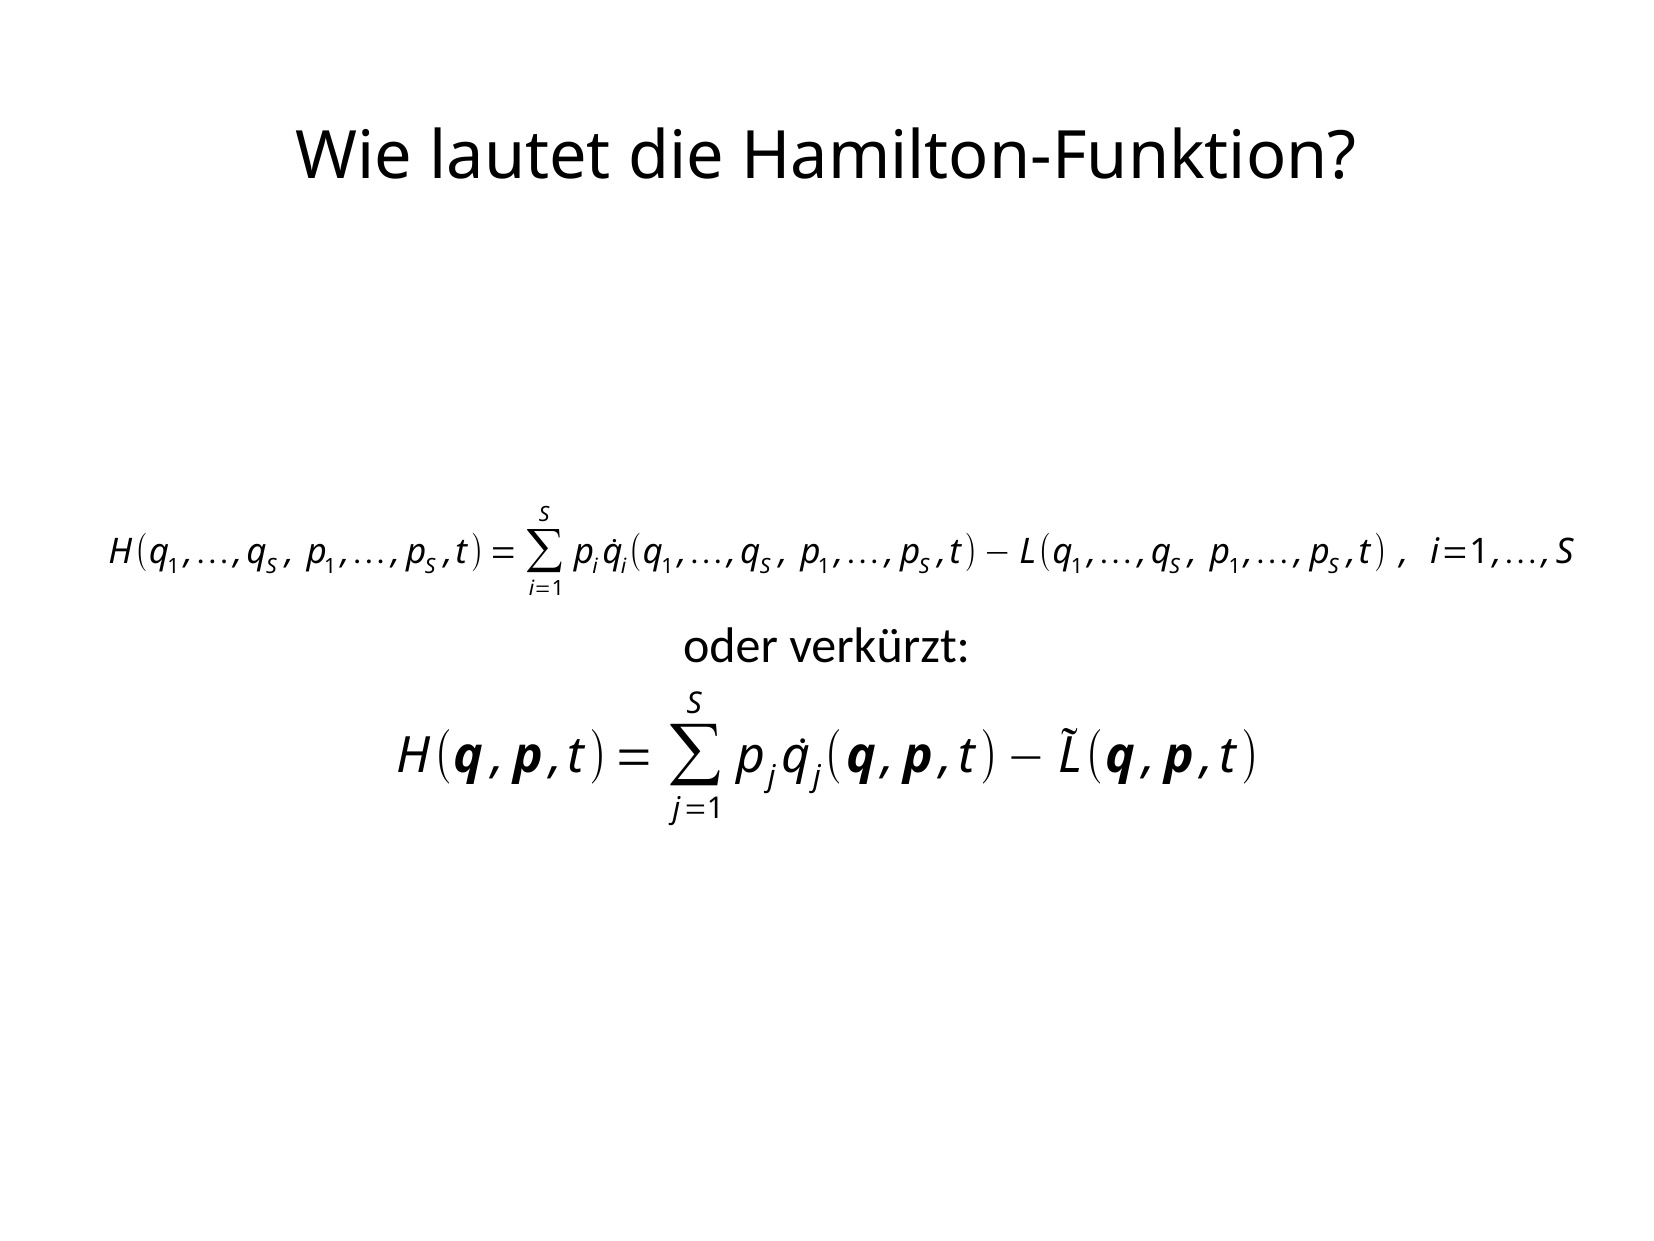

# Wie lautet die Hamilton-Funktion?
oder verkürzt: